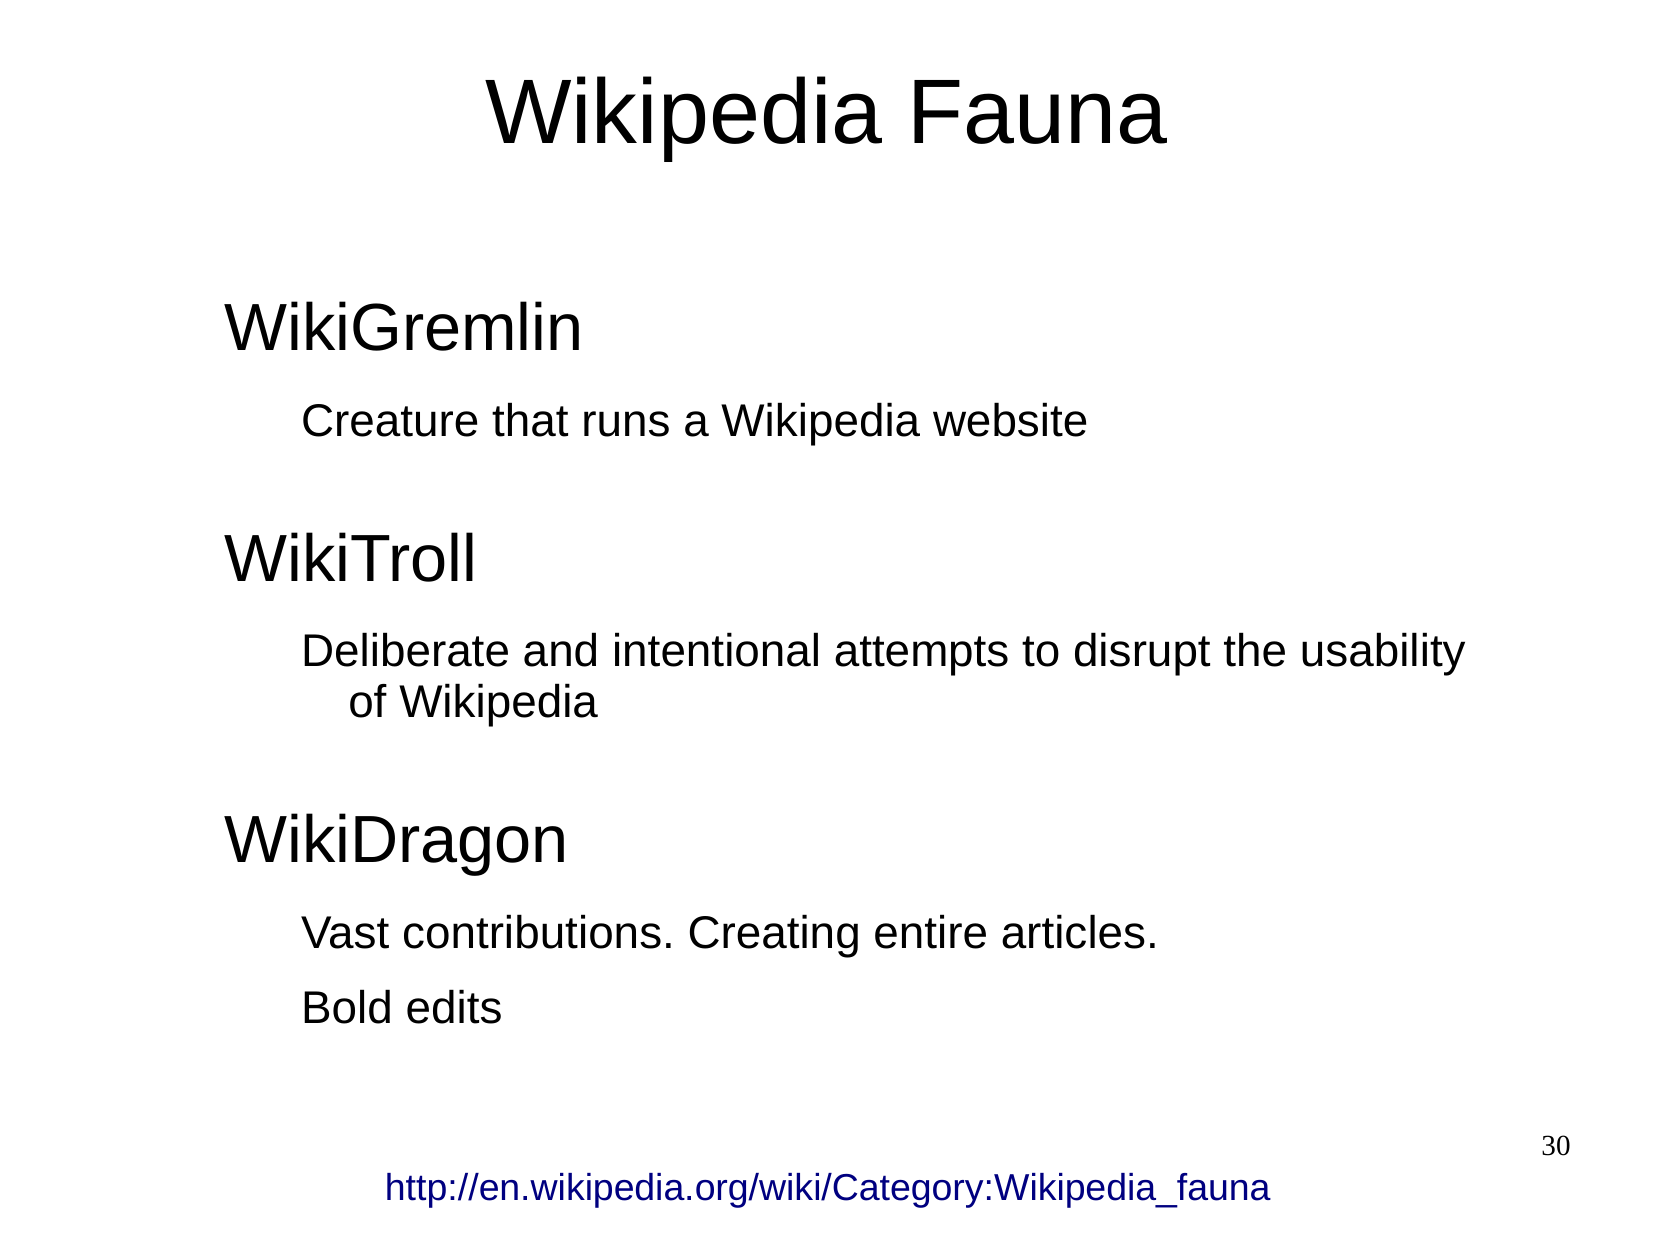

# Wikipedia Fauna
WikiGremlin
Creature that runs a Wikipedia website
WikiTroll
Deliberate and intentional attempts to disrupt the usability of Wikipedia
WikiDragon
Vast contributions. Creating entire articles.
Bold edits
30
http://en.wikipedia.org/wiki/Category:Wikipedia_fauna